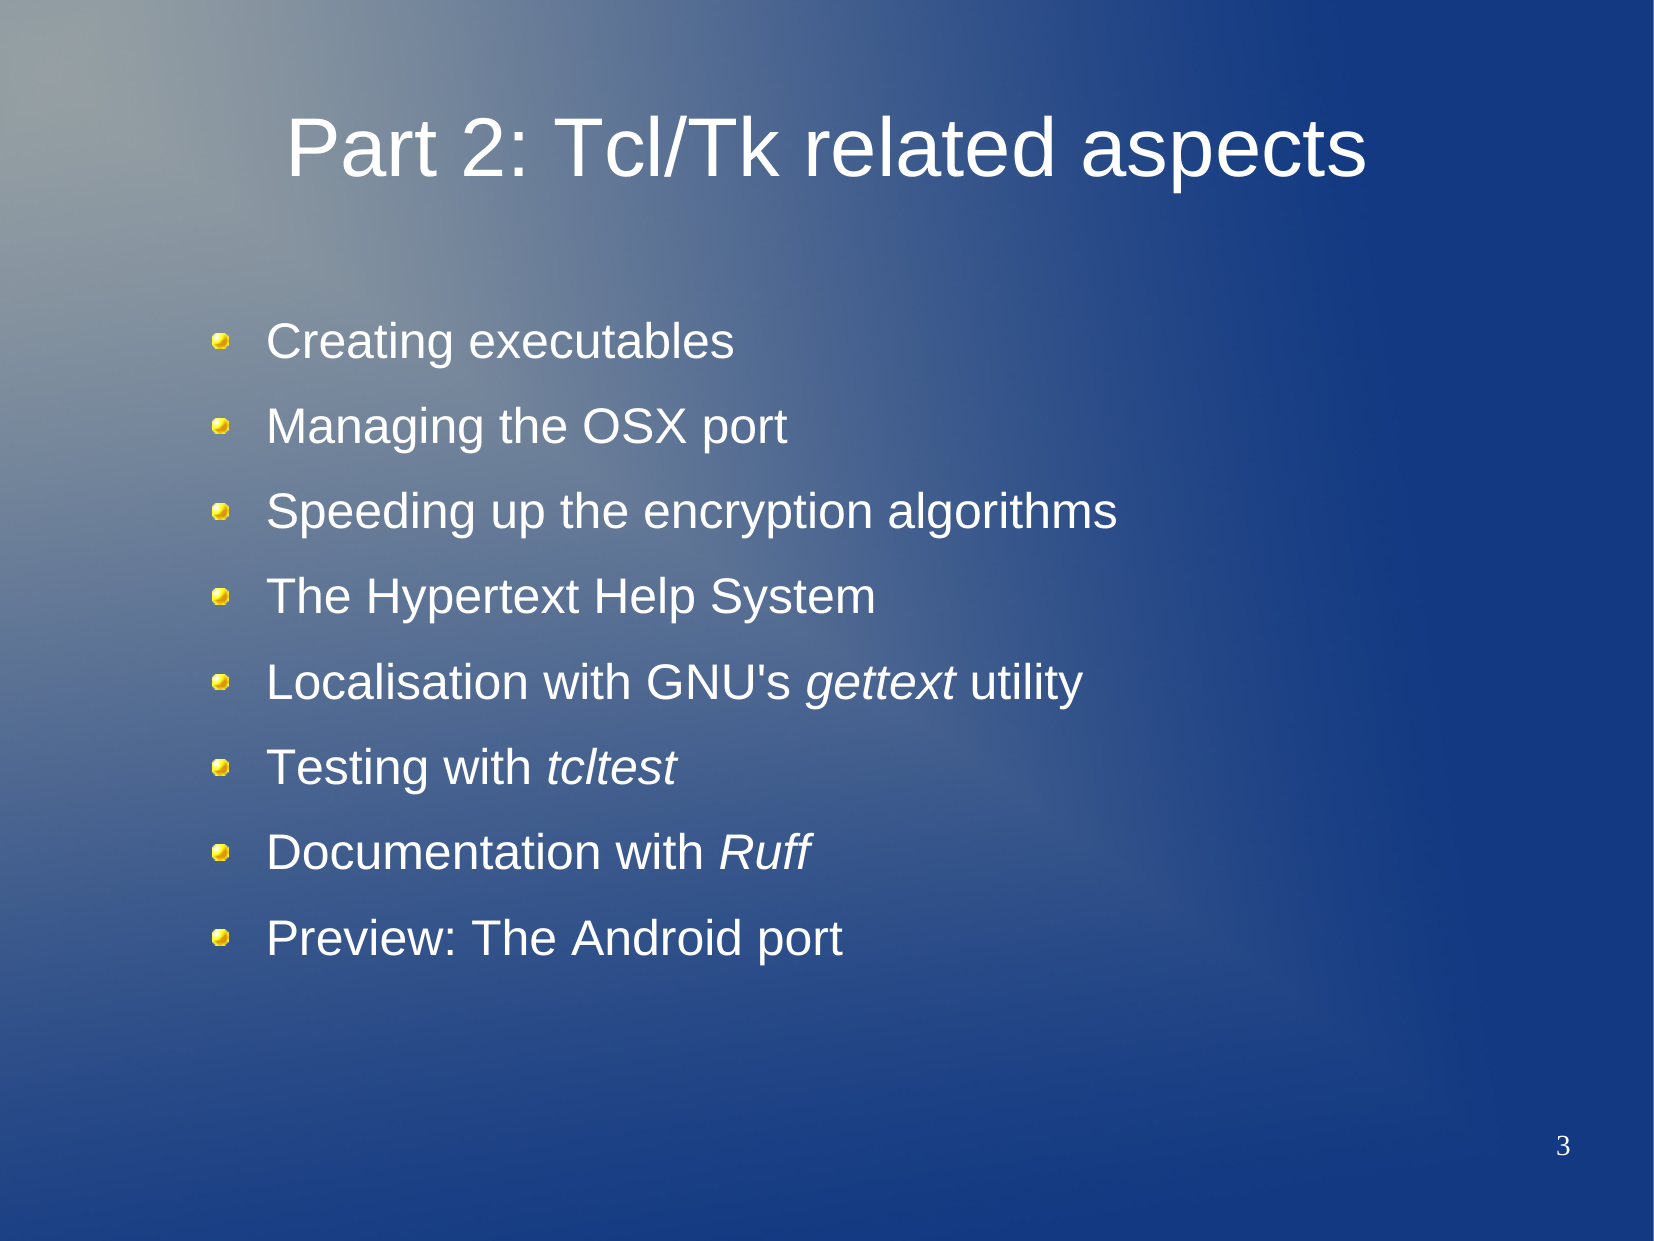

# Part 2: Tcl/Tk related aspects
Creating executables
Managing the OSX port
Speeding up the encryption algorithms
The Hypertext Help System
Localisation with GNU's gettext utility
Testing with tcltest
Documentation with Ruff
Preview: The Android port
3